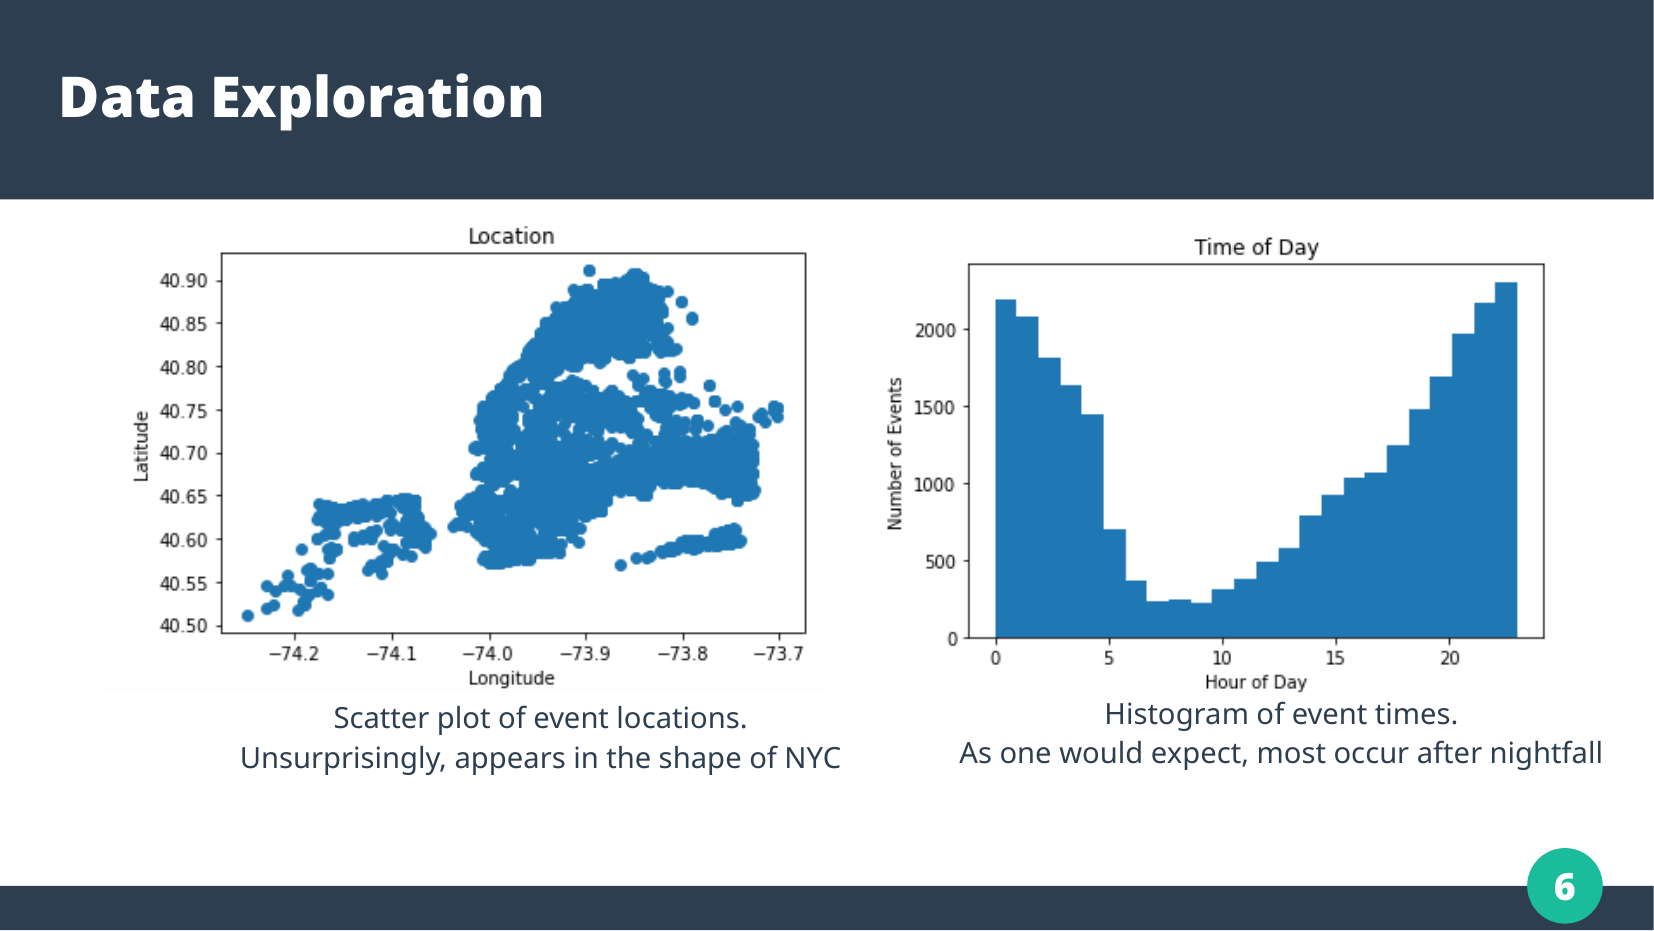

# Data Exploration
Histogram of event times.
As one would expect, most occur after nightfall
Scatter plot of event locations.
Unsurprisingly, appears in the shape of NYC